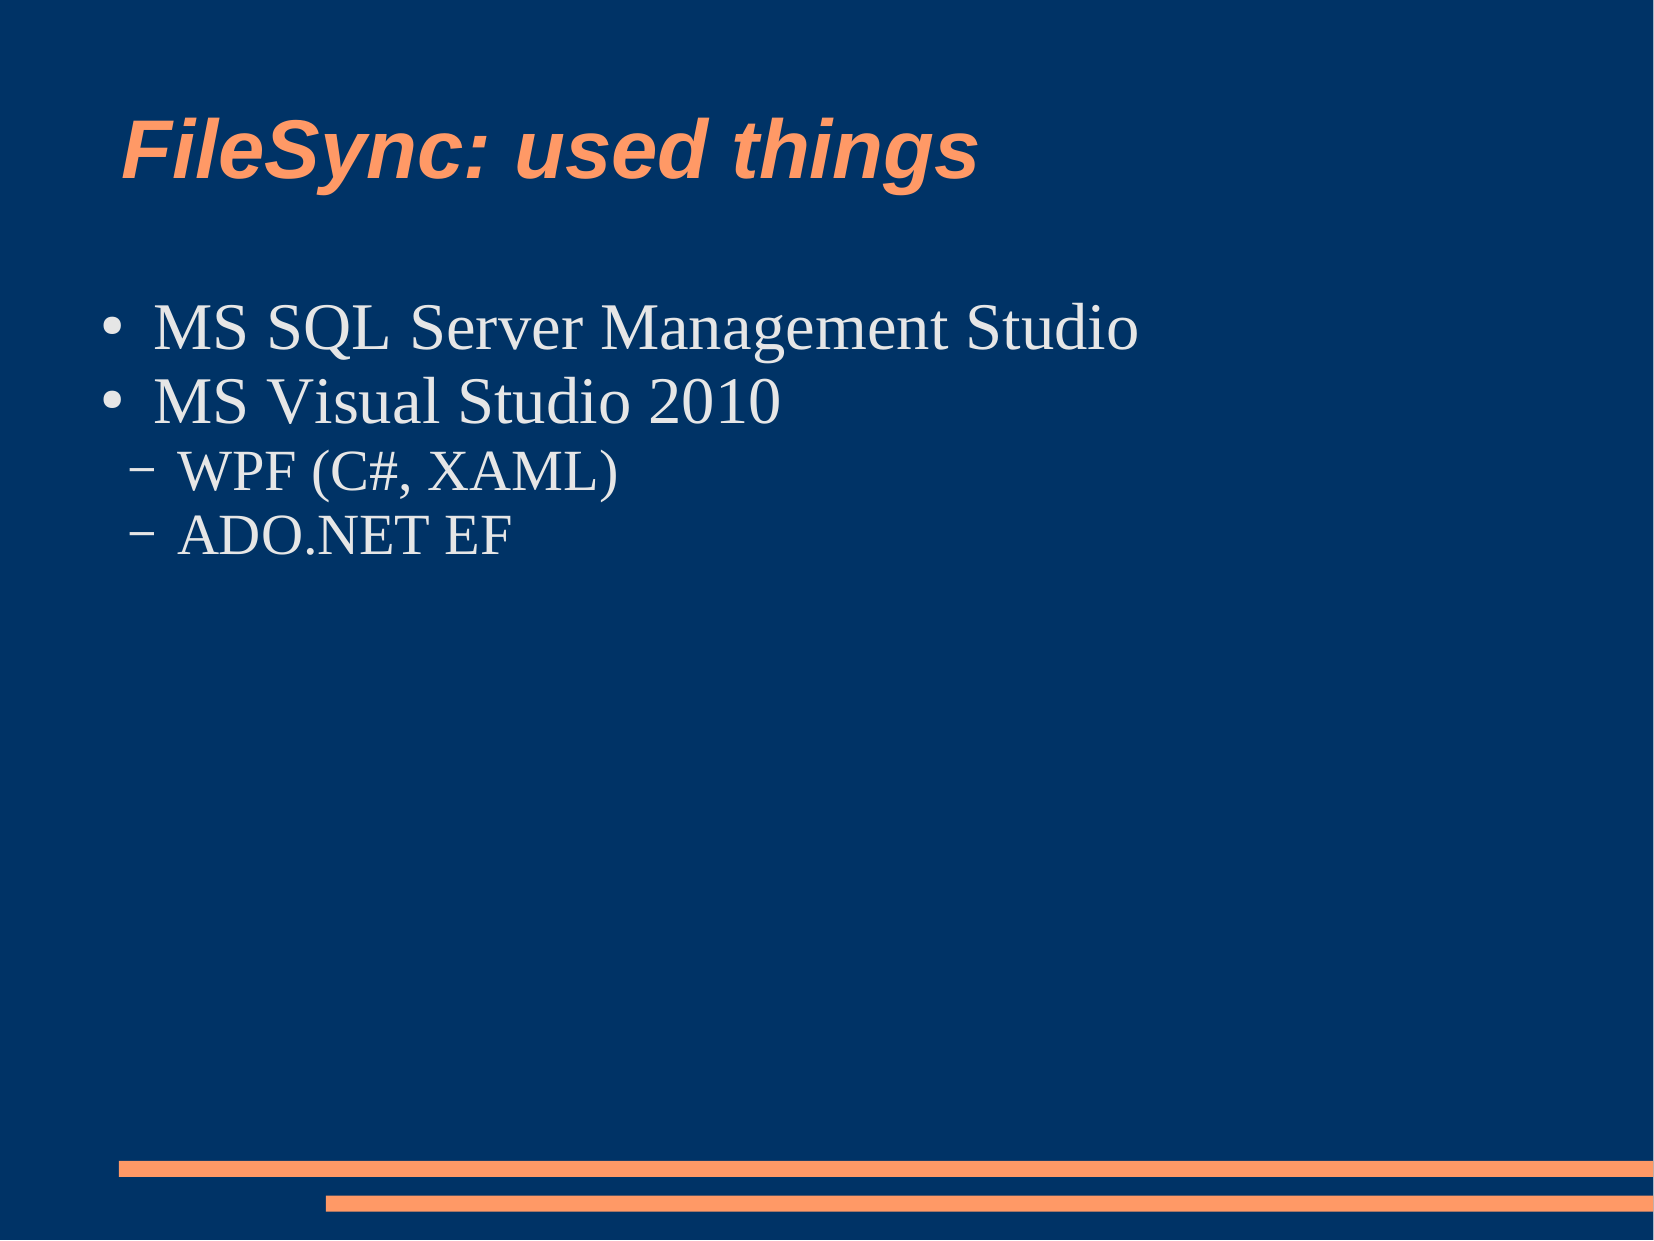

# FileSync: used things
MS SQL Server Management Studio
MS Visual Studio 2010
WPF (C#, XAML)
ADO.NET EF